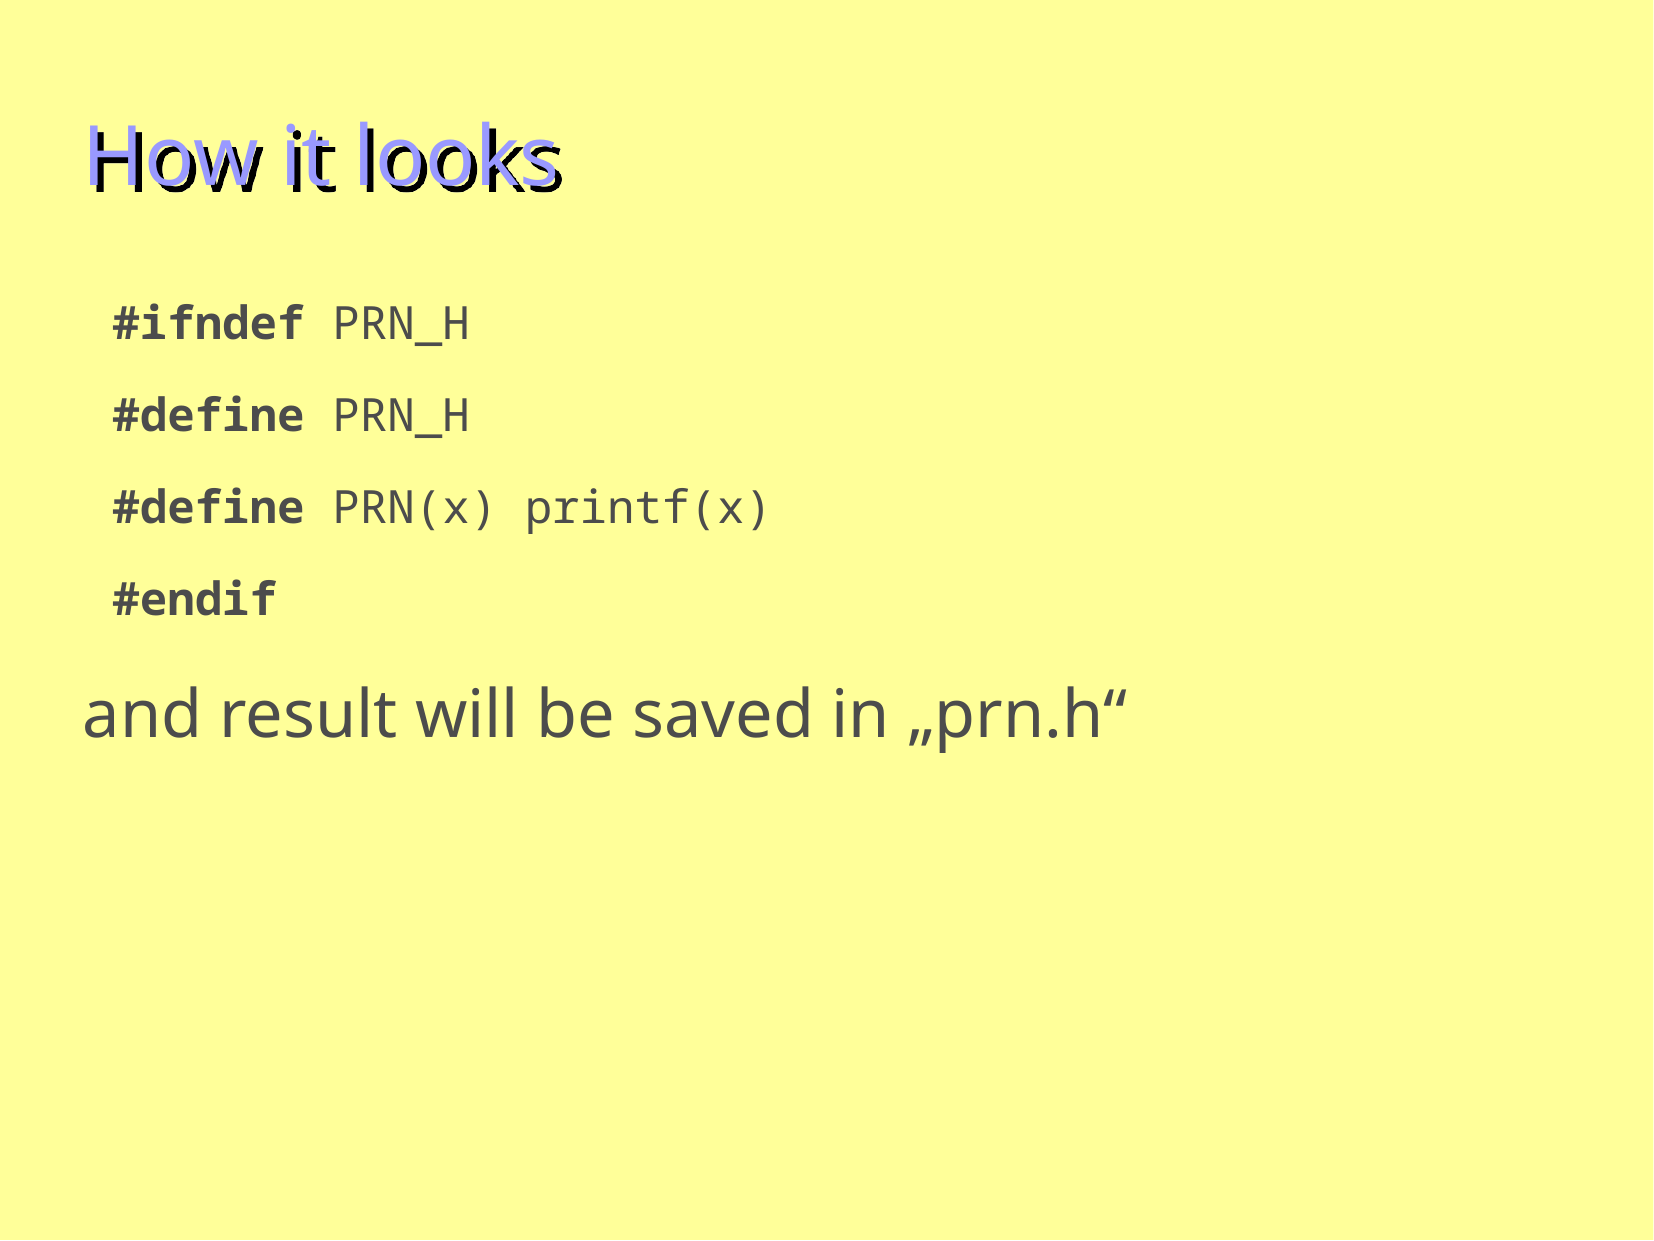

How it looks
# #ifndef PRN_H
#define PRN_H
#define PRN(x) printf(x)
#endif
and result will be saved in „prn.h“